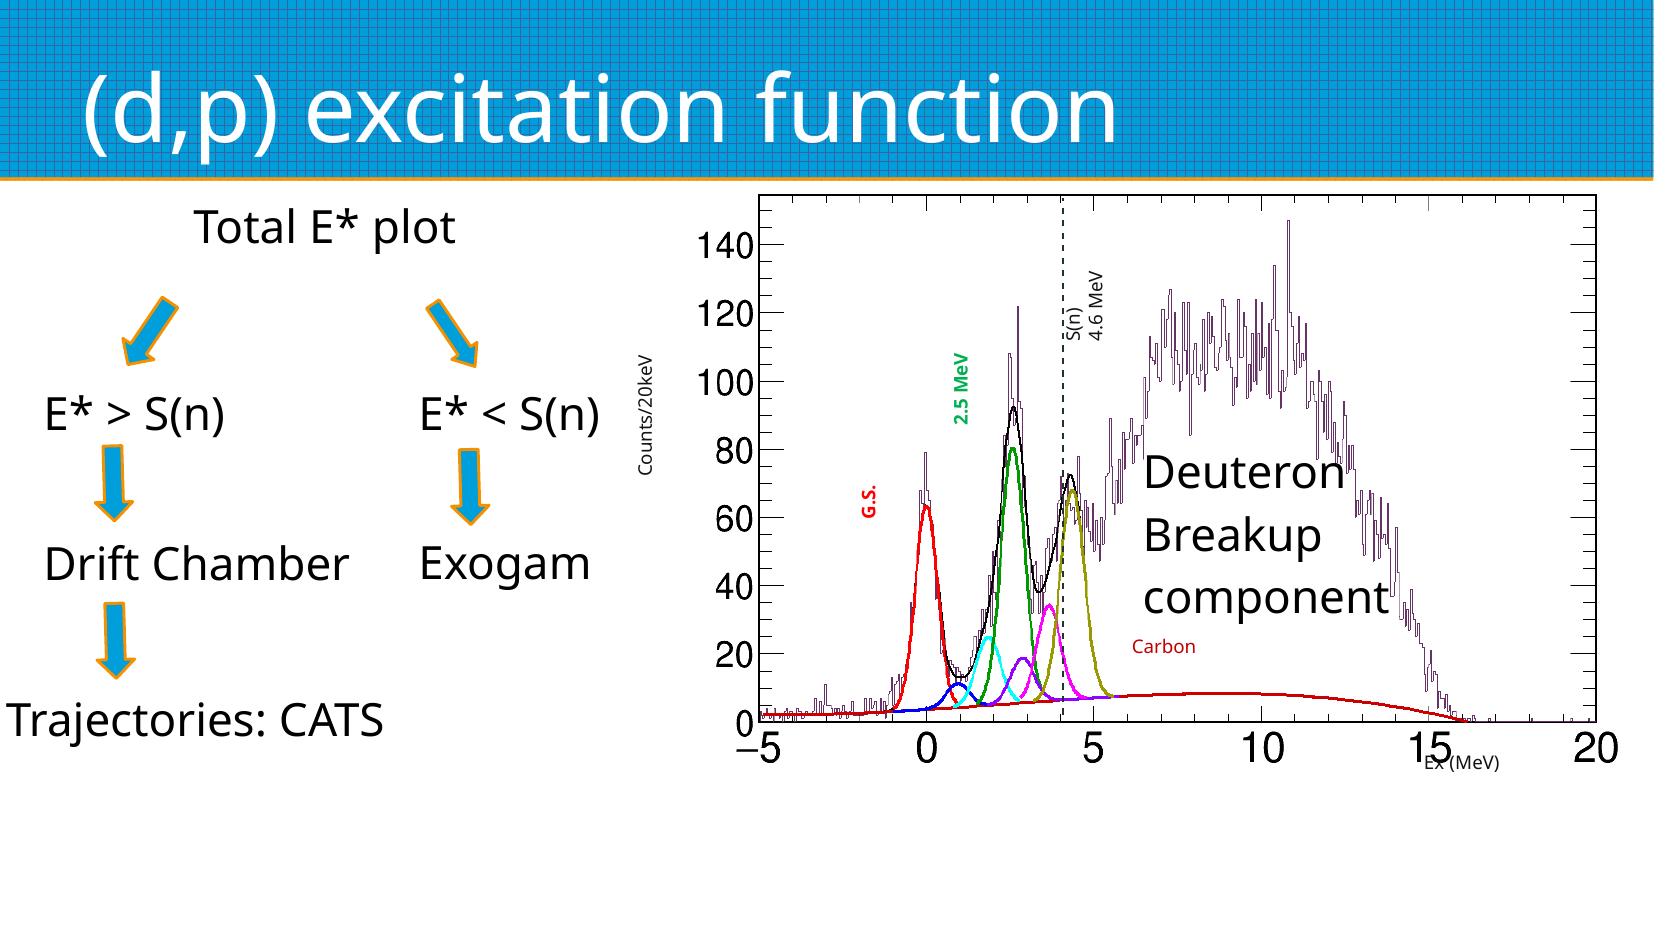

# (d,p) excitation function
S(n)
4.6 MeV
2.5 MeV
G.S.
Carbon
Counts/20keV
Ex (MeV)
Total E* plot
E* > S(n)
E* < S(n)
Deuteron Breakup component
Exogam
Drift Chamber
Trajectories: CATS